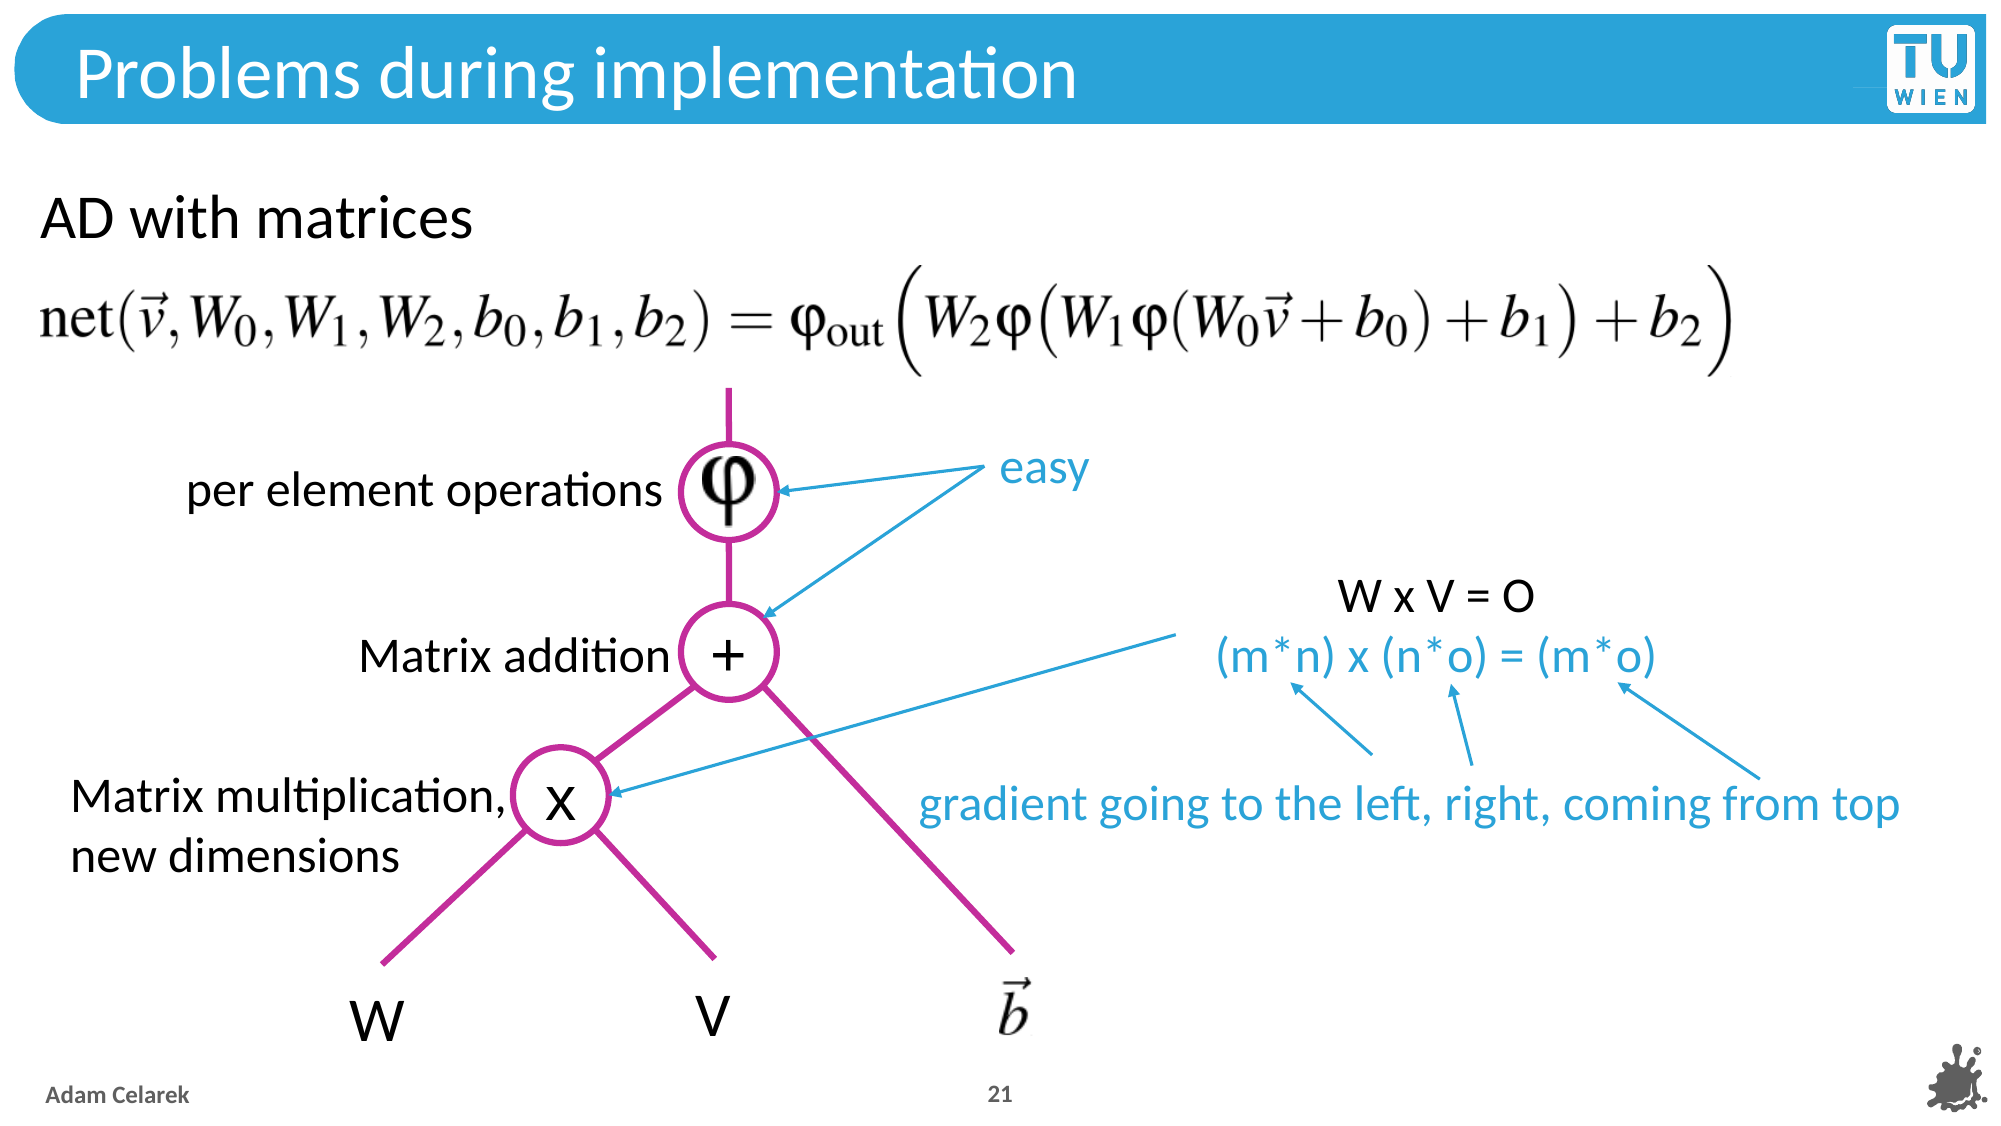

# Problems during implementation
AD with matrices
easy
per element operations
W x V = O
(m*n) x (n*o) = (m*o)
+
Matrix addition
Matrix multiplication, new dimensions
x
gradient going to the left, right, coming from top
V
W
Adam Celarek